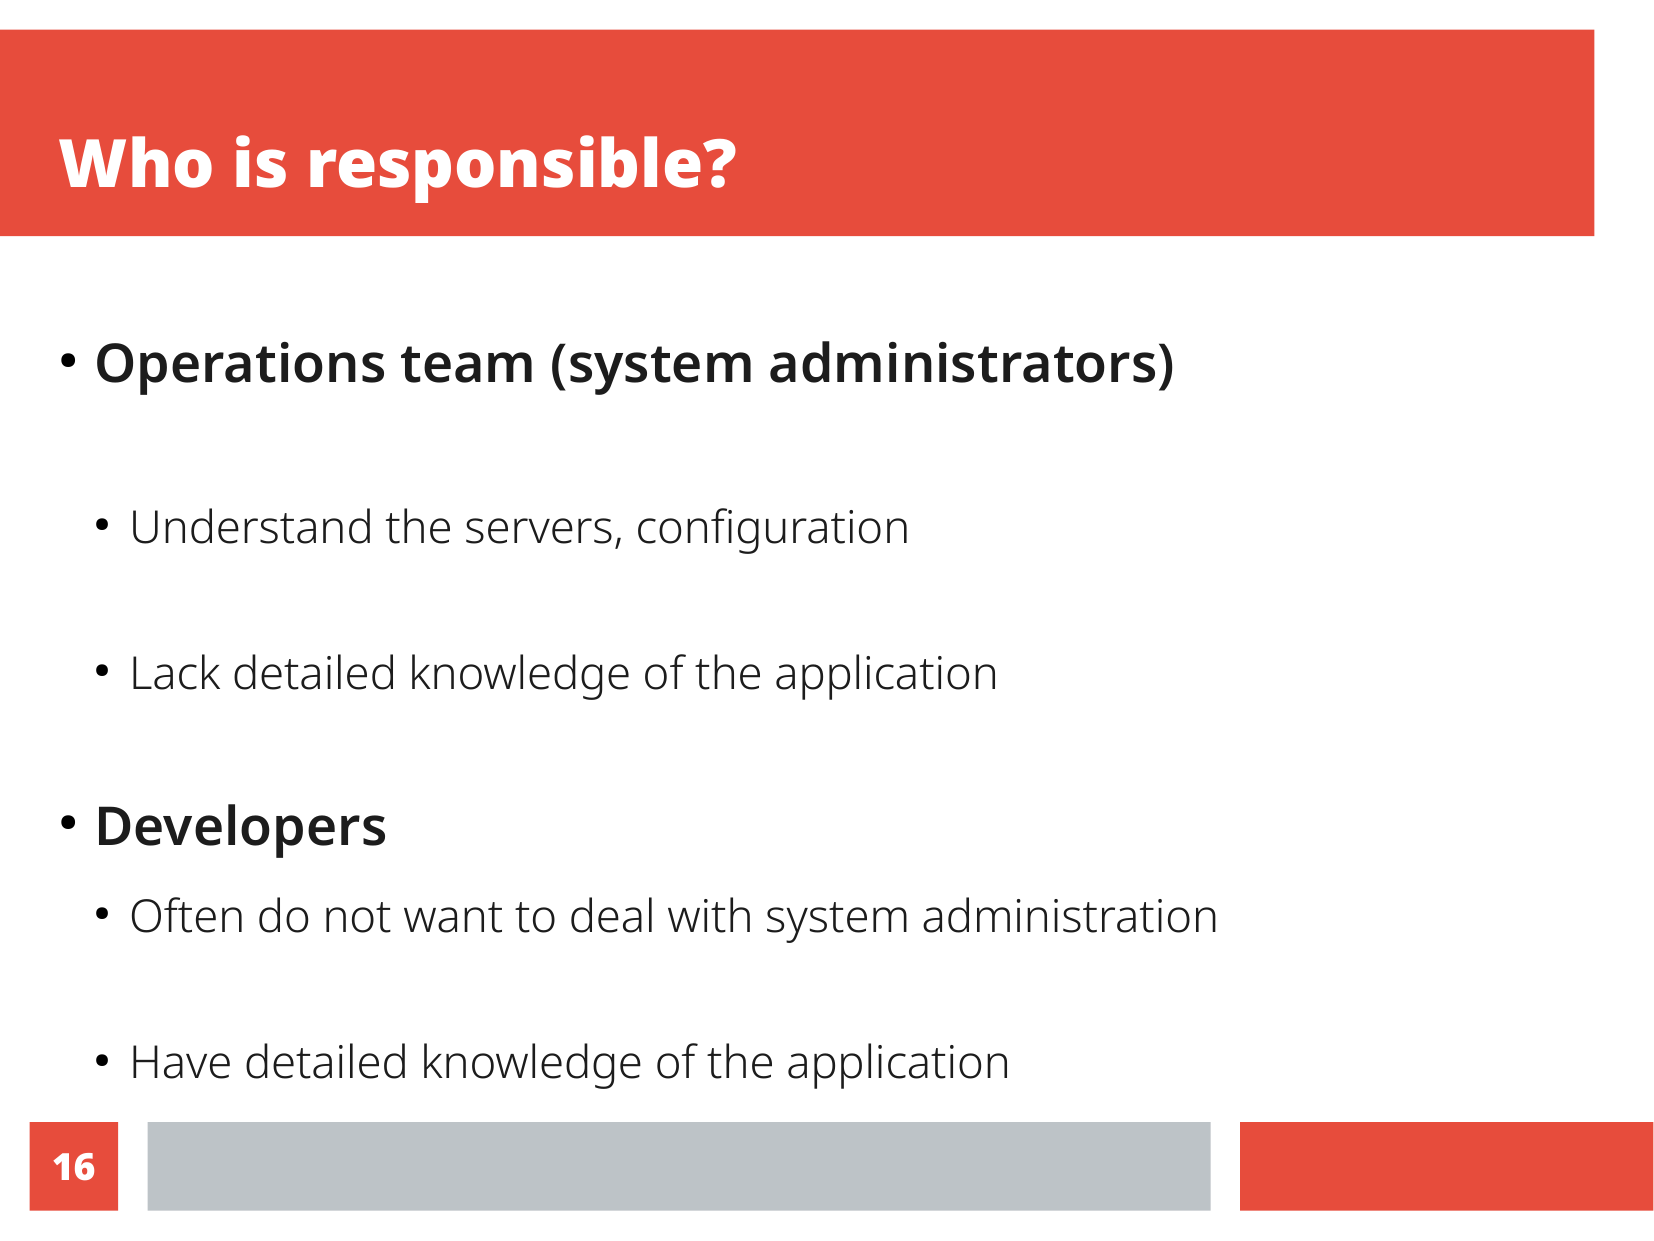

# Who is responsible?
Operations team (system administrators)
Understand the servers, configuration
Lack detailed knowledge of the application
Developers
Often do not want to deal with system administration
Have detailed knowledge of the application
16